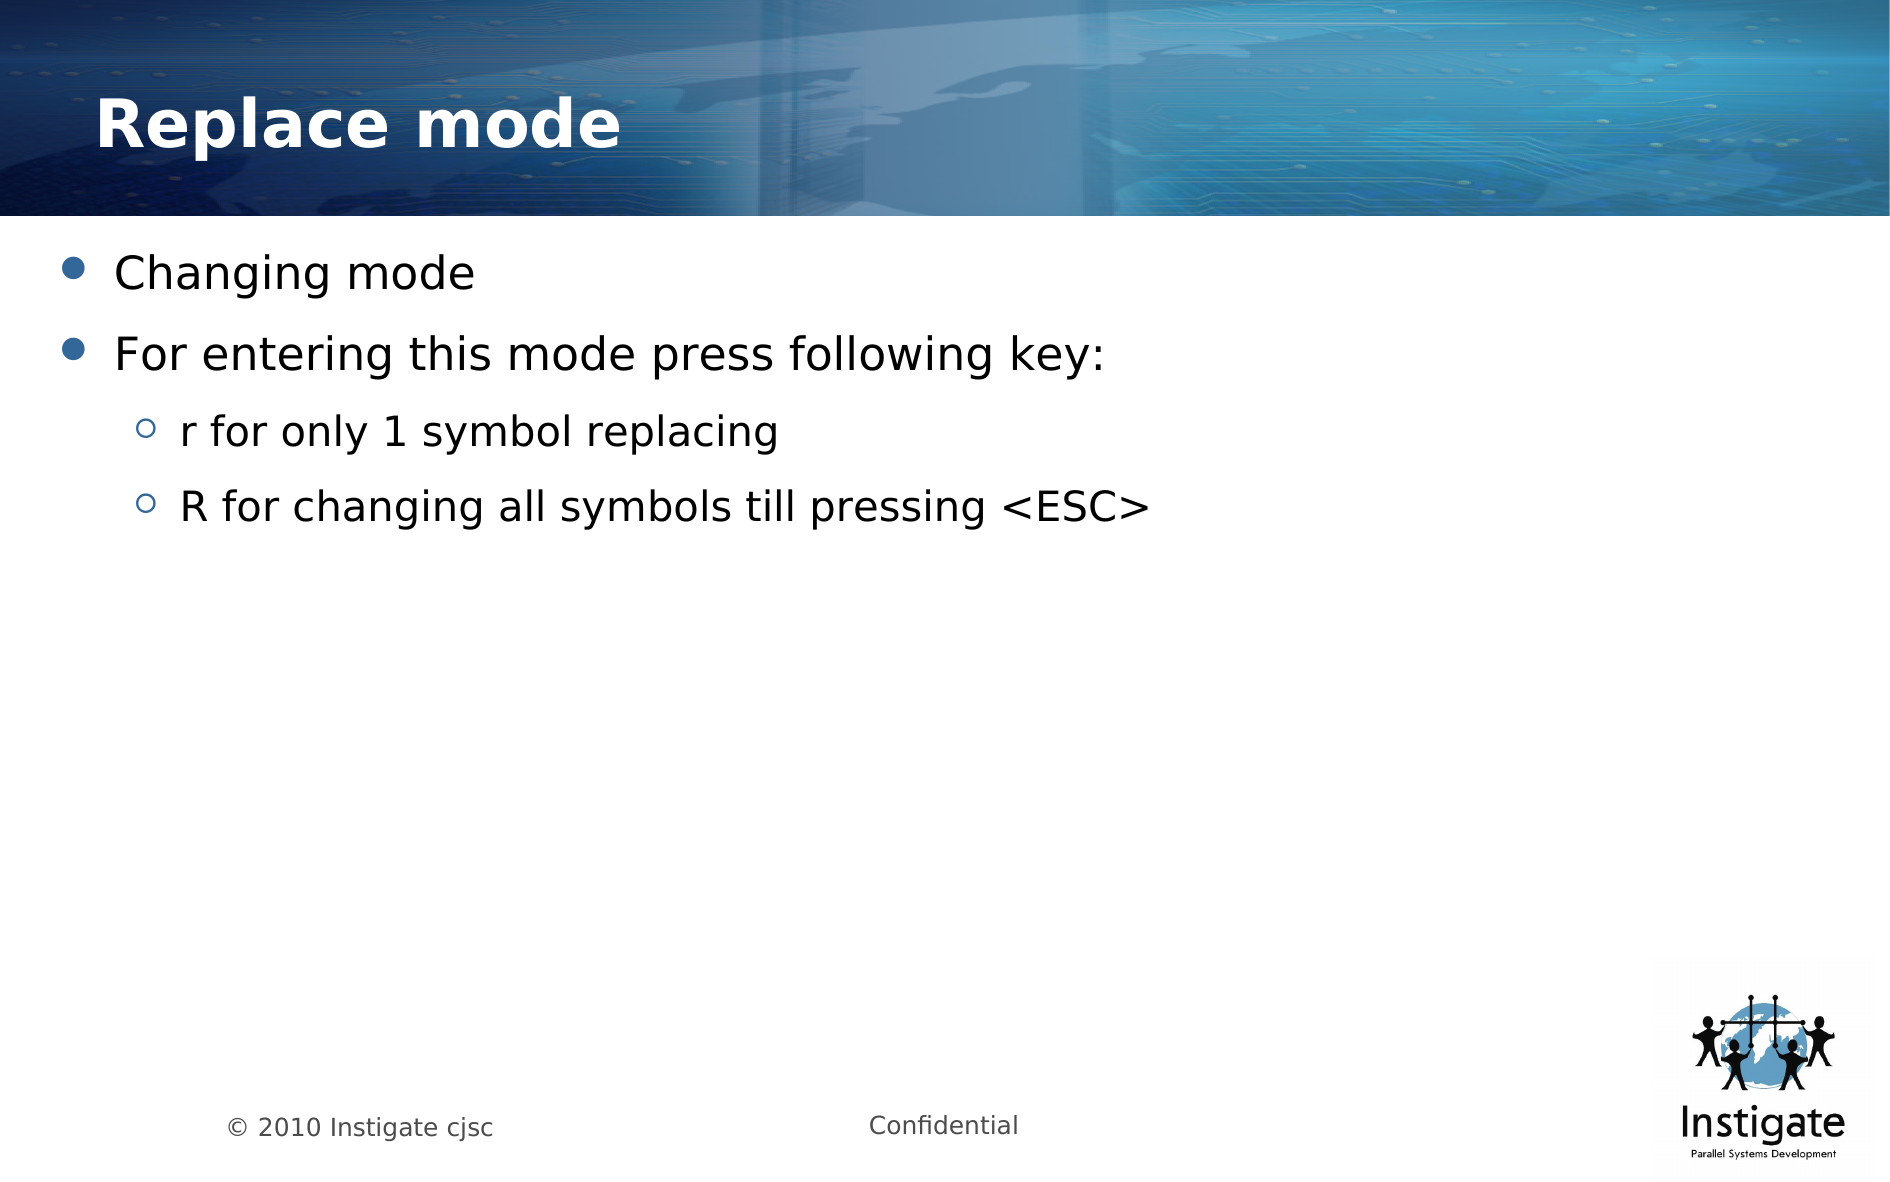

# Replace mode
Changing mode
For entering this mode press following key:
r for only 1 symbol replacing
R for changing all symbols till pressing <ESC>